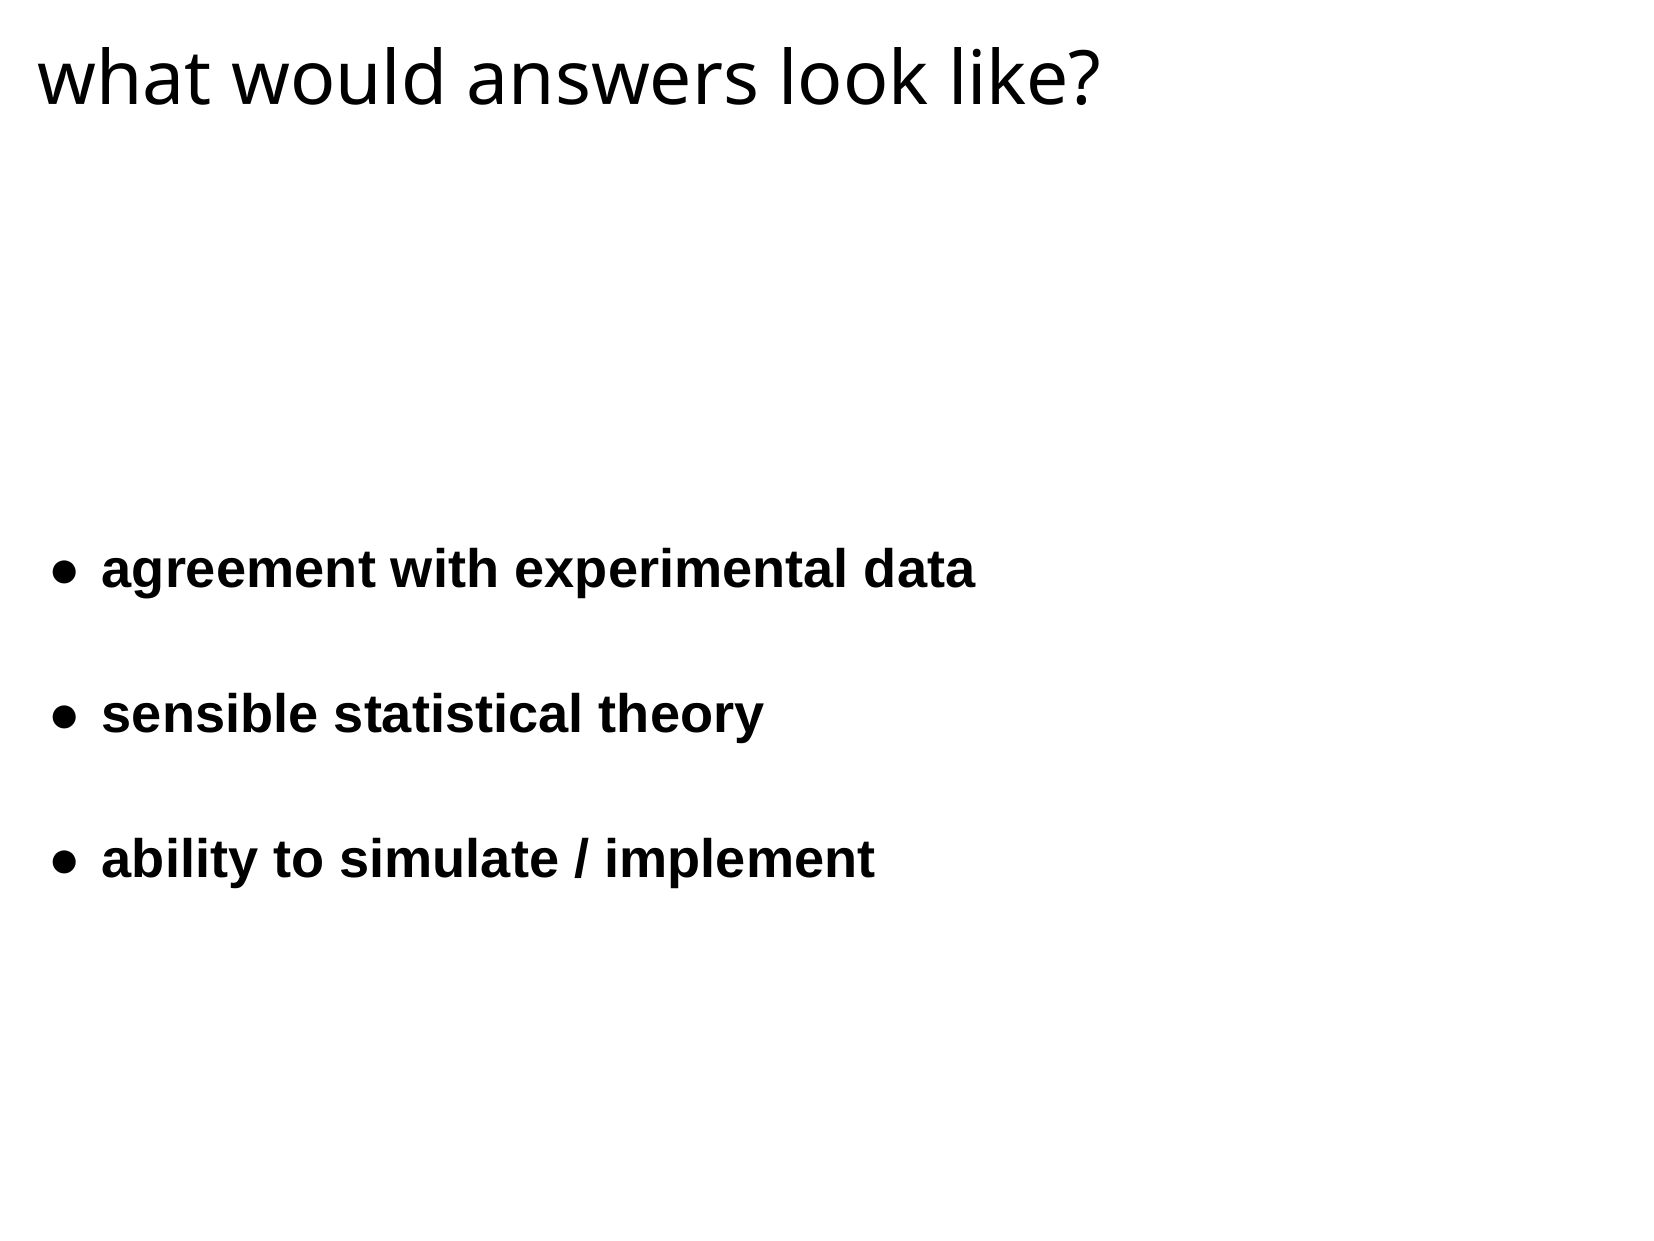

# what would answers look like?
agreement with experimental data
sensible statistical theory
ability to simulate / implement